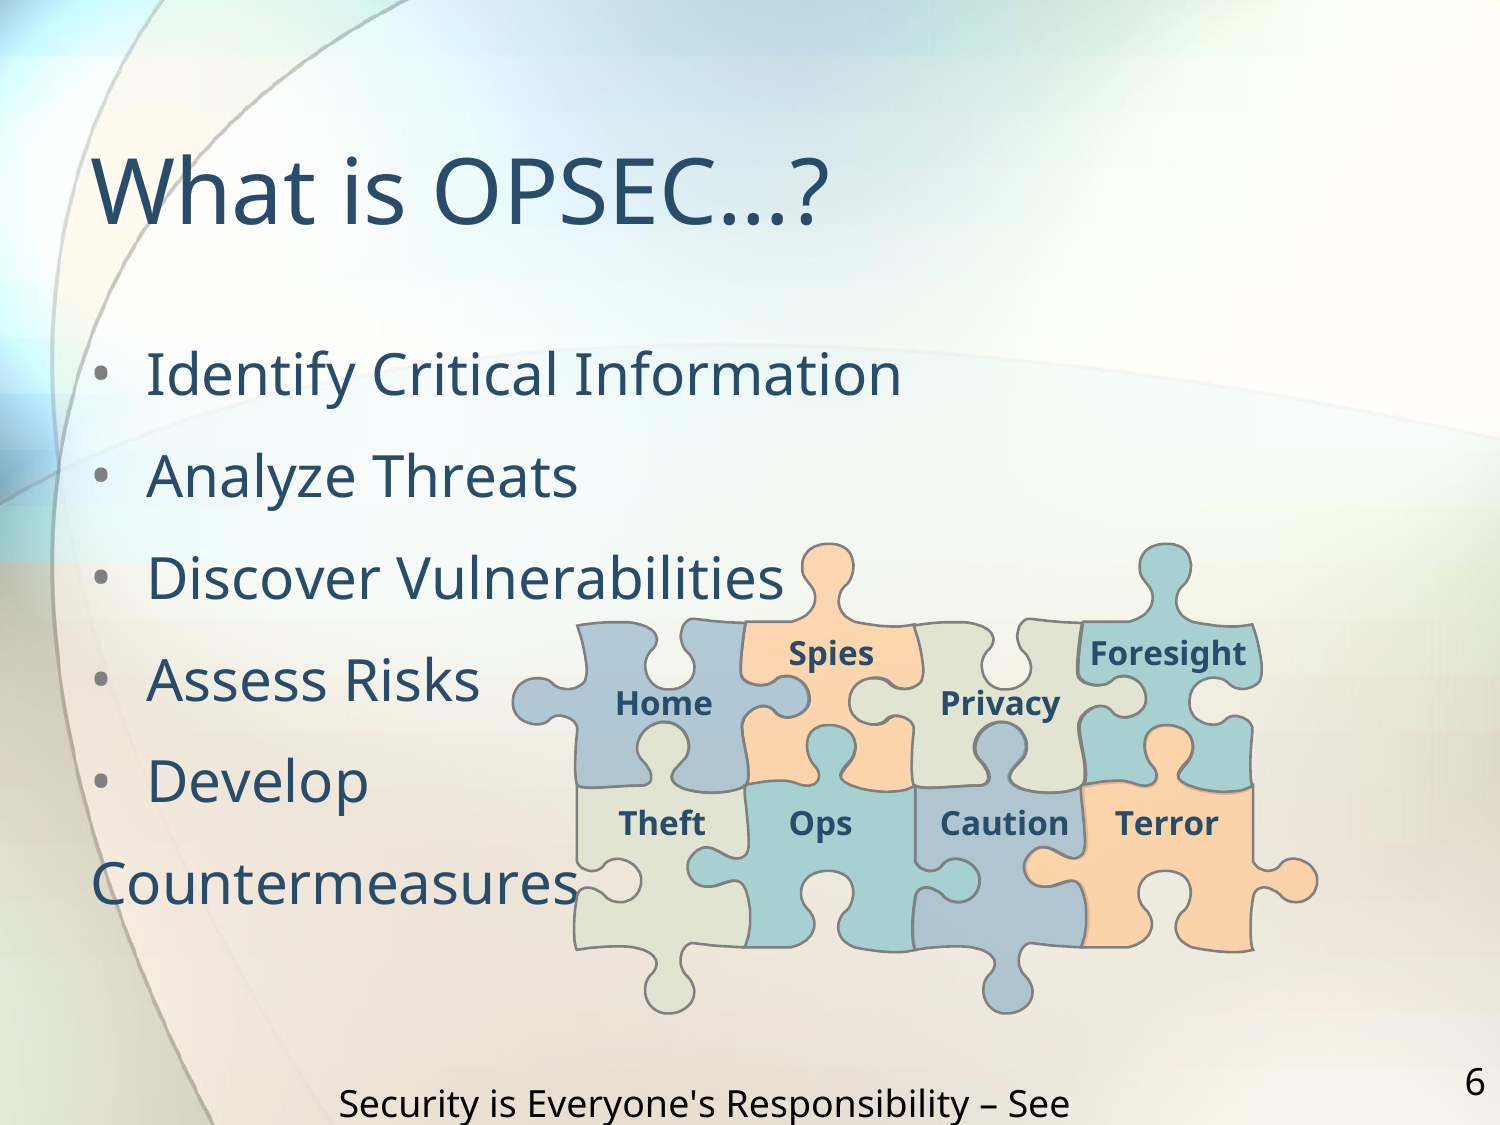

What is OPSEC…?
# Identify Critical Information
Analyze Threats
Discover Vulnerabilities
Assess Risks
Develop
Countermeasures
Spies
Foresight
Home
Privacy
Theft
Caution
Ops
Terror
Security is Everyone's Responsibility – See Something, Say Something!